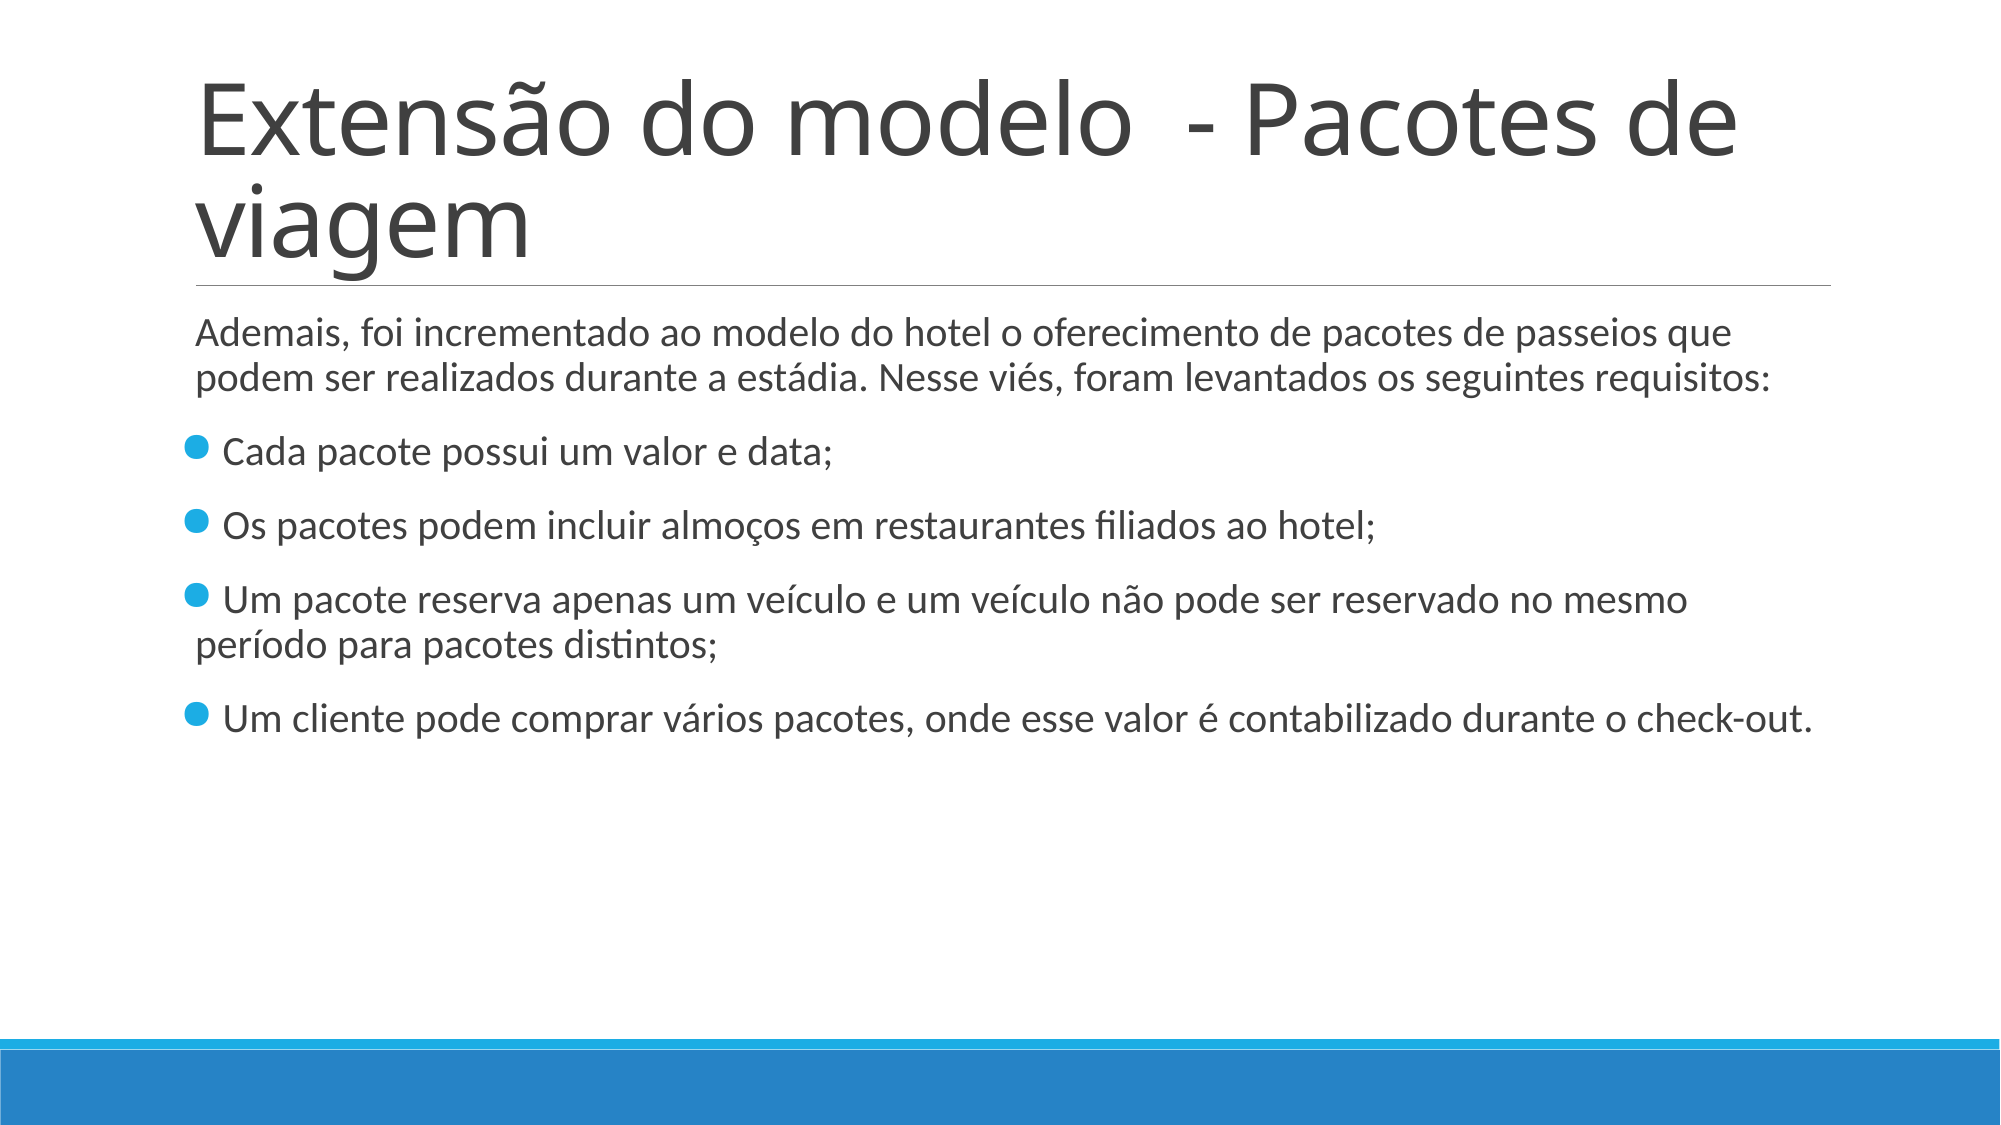

# Extensão do modelo - Pacotes de viagem
Ademais, foi incrementado ao modelo do hotel o oferecimento de pacotes de passeios que podem ser realizados durante a estádia. Nesse viés, foram levantados os seguintes requisitos:
 Cada pacote possui um valor e data;
 Os pacotes podem incluir almoços em restaurantes filiados ao hotel;
 Um pacote reserva apenas um veículo e um veículo não pode ser reservado no mesmo período para pacotes distintos;
 Um cliente pode comprar vários pacotes, onde esse valor é contabilizado durante o check-out.